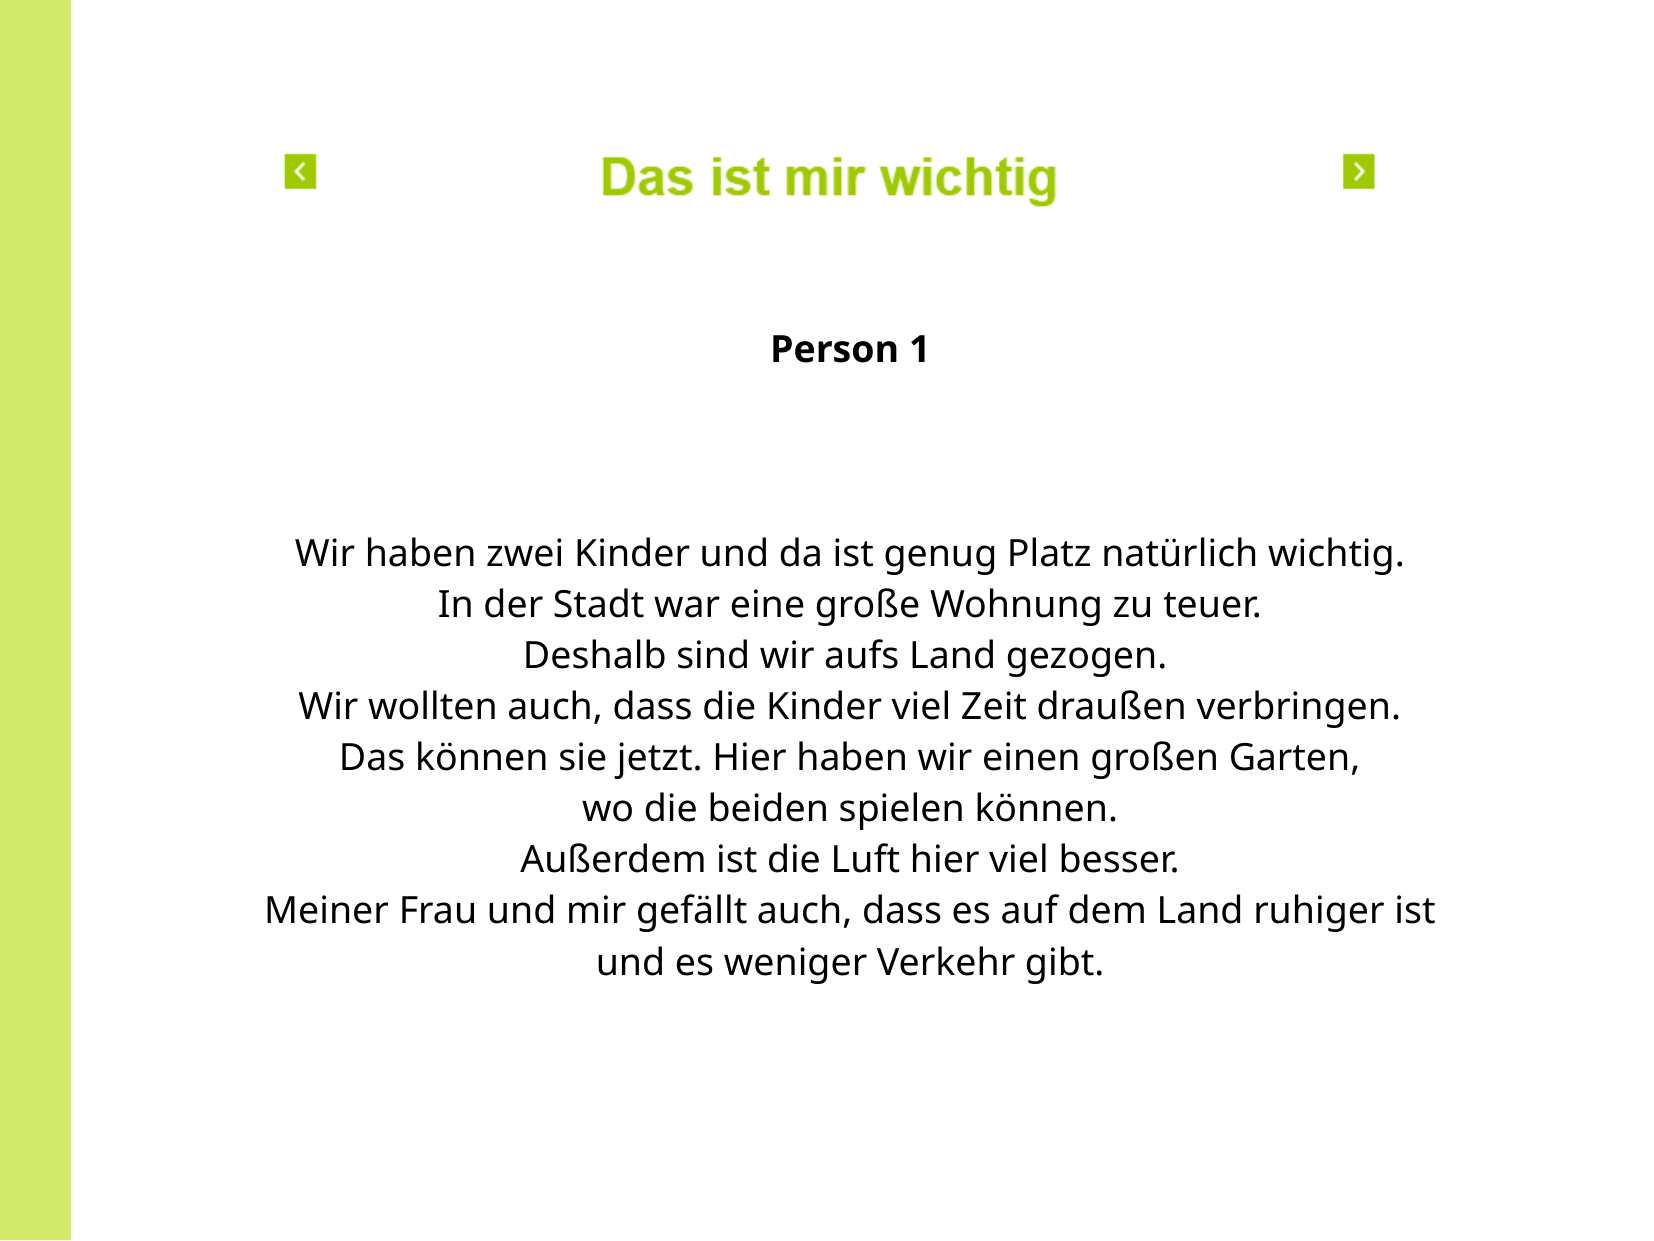

# Person 1 Wir haben zwei Kinder und da ist genug Platz natürlich wichtig. In der Stadt war eine große Wohnung zu teuer. Deshalb sind wir aufs Land gezogen. Wir wollten auch, dass die Kinder viel Zeit draußen verbringen. Das können sie jetzt. Hier haben wir einen großen Garten, wo die beiden spielen können. Außerdem ist die Luft hier viel besser. Meiner Frau und mir gefällt auch, dass es auf dem Land ruhiger ist und es weniger Verkehr gibt.